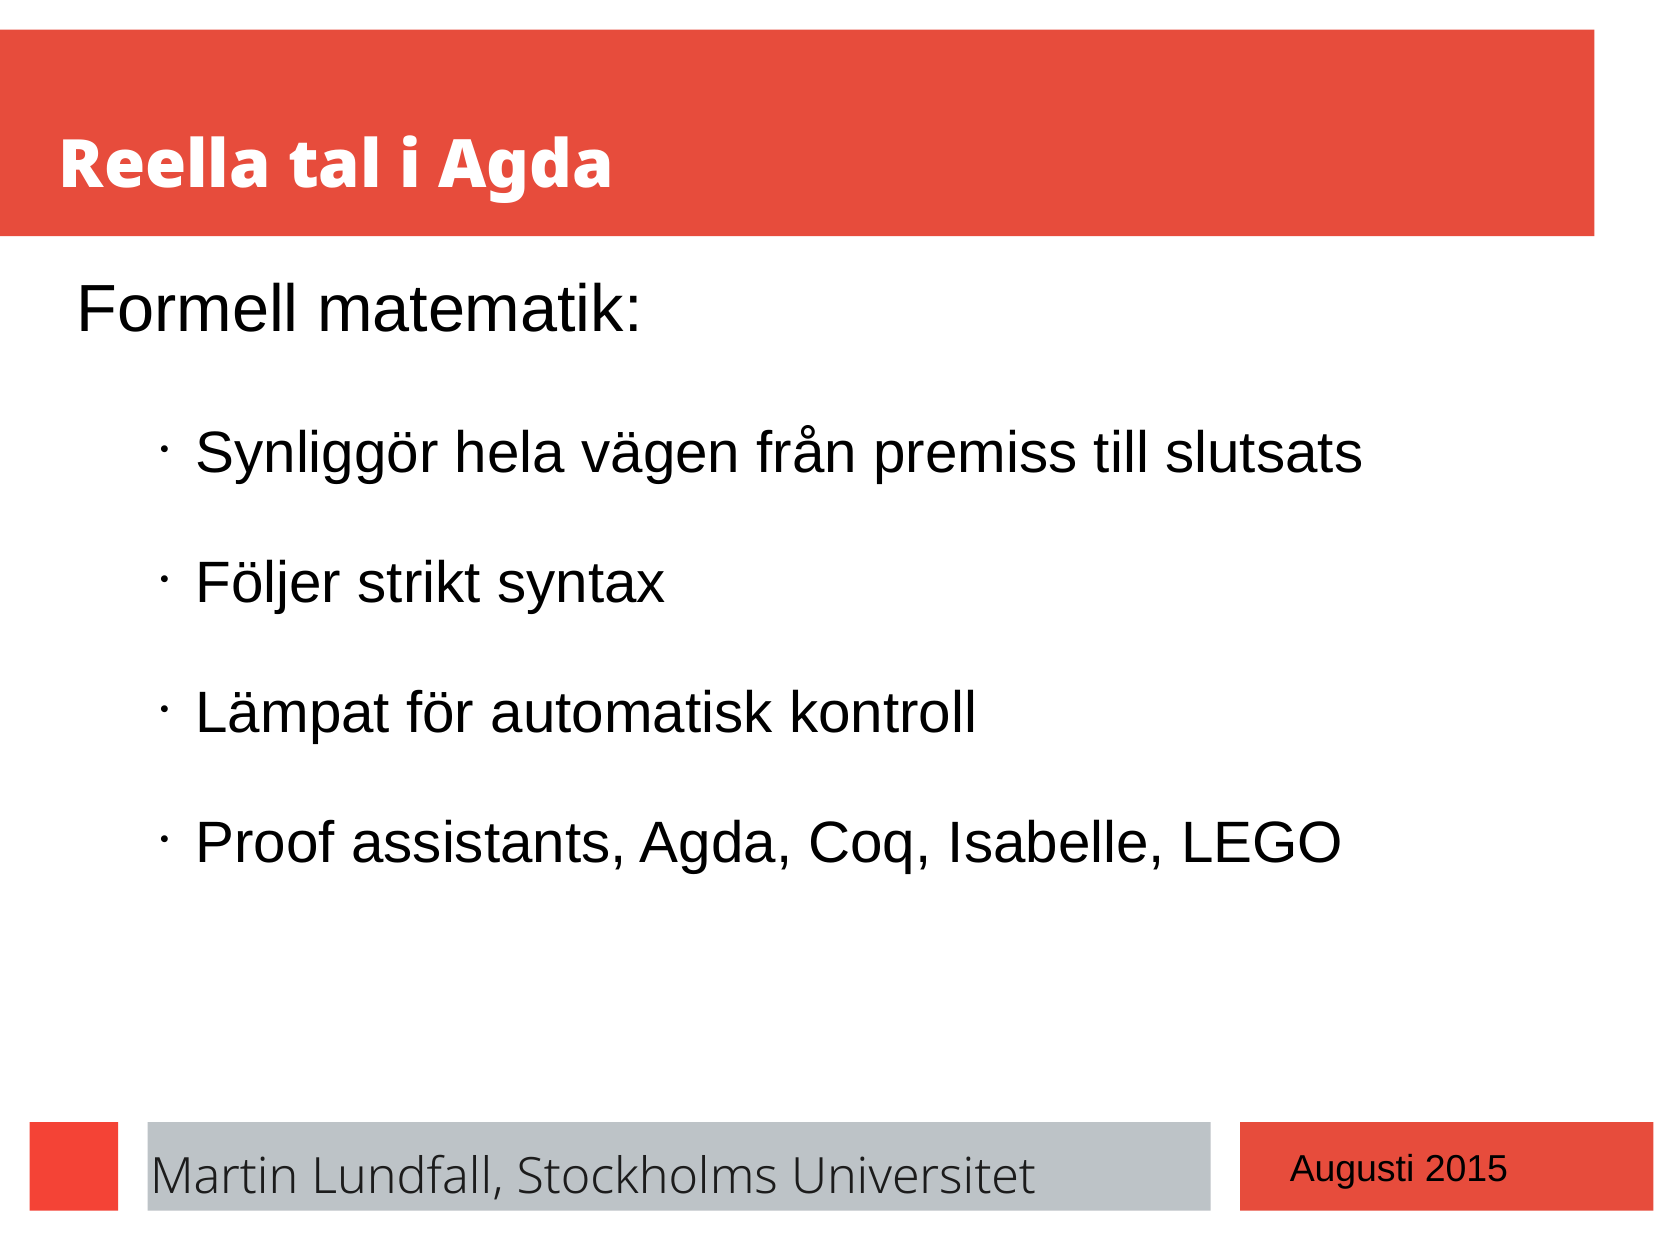

# Reella tal i Agda
Formell matematik:
Synliggör hela vägen från premiss till slutsats
Följer strikt syntax
Lämpat för automatisk kontroll
Proof assistants, Agda, Coq, Isabelle, LEGO
Martin Lundfall, Stockholms Universitet
Augusti 2015